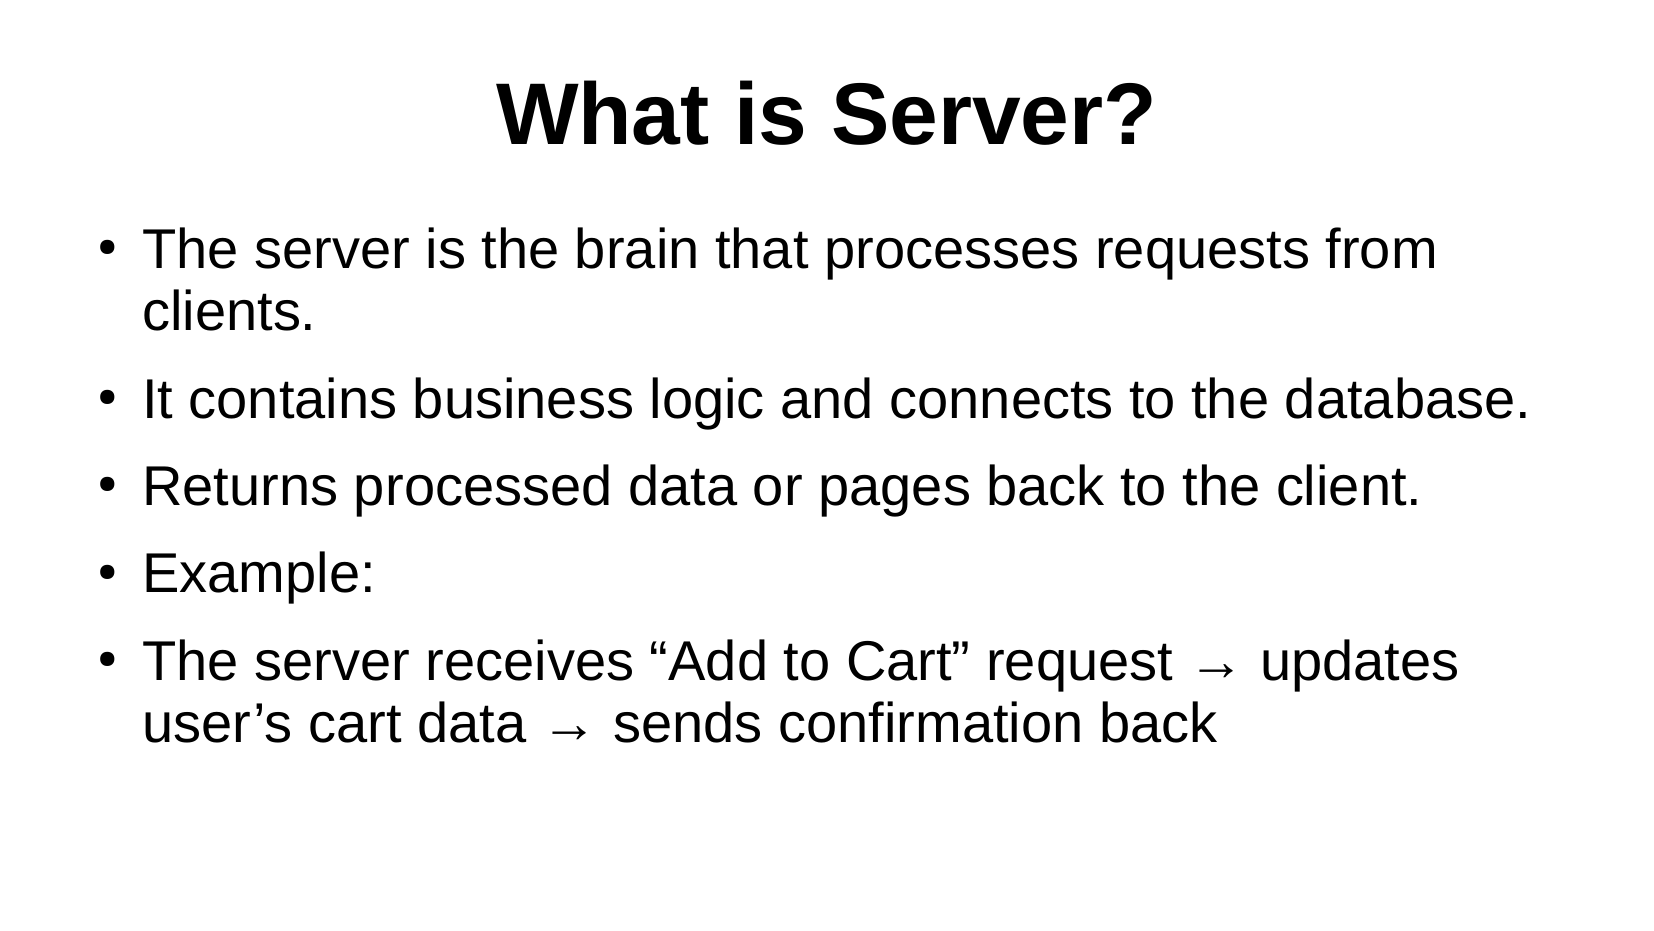

# What is Server?
The server is the brain that processes requests from clients.
It contains business logic and connects to the database.
Returns processed data or pages back to the client.
Example:
The server receives “Add to Cart” request → updates user’s cart data → sends confirmation back